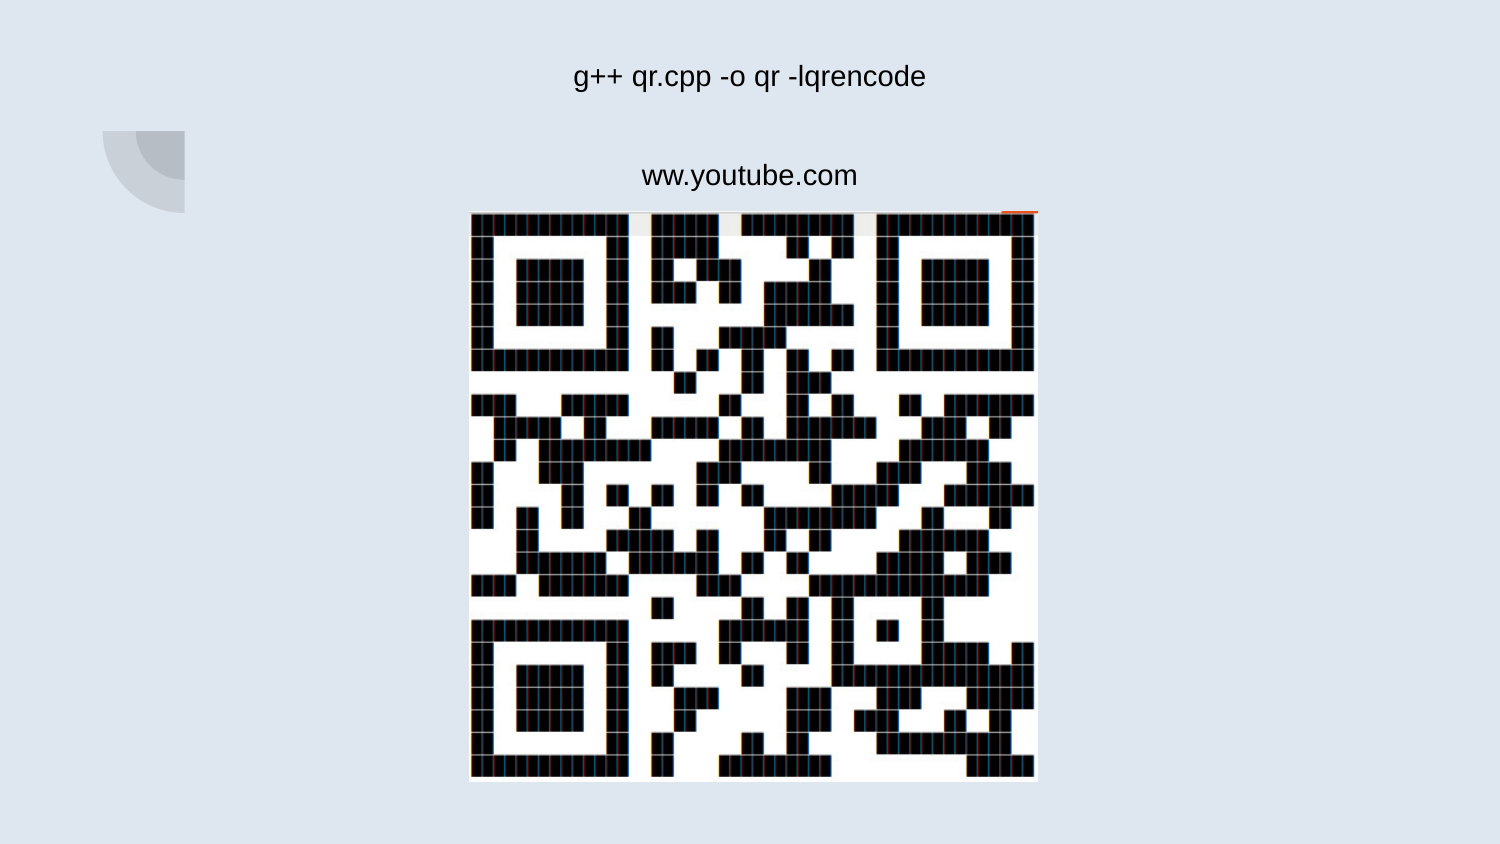

# g++ qr.cpp -o qr -lqrencode ww.youtube.com